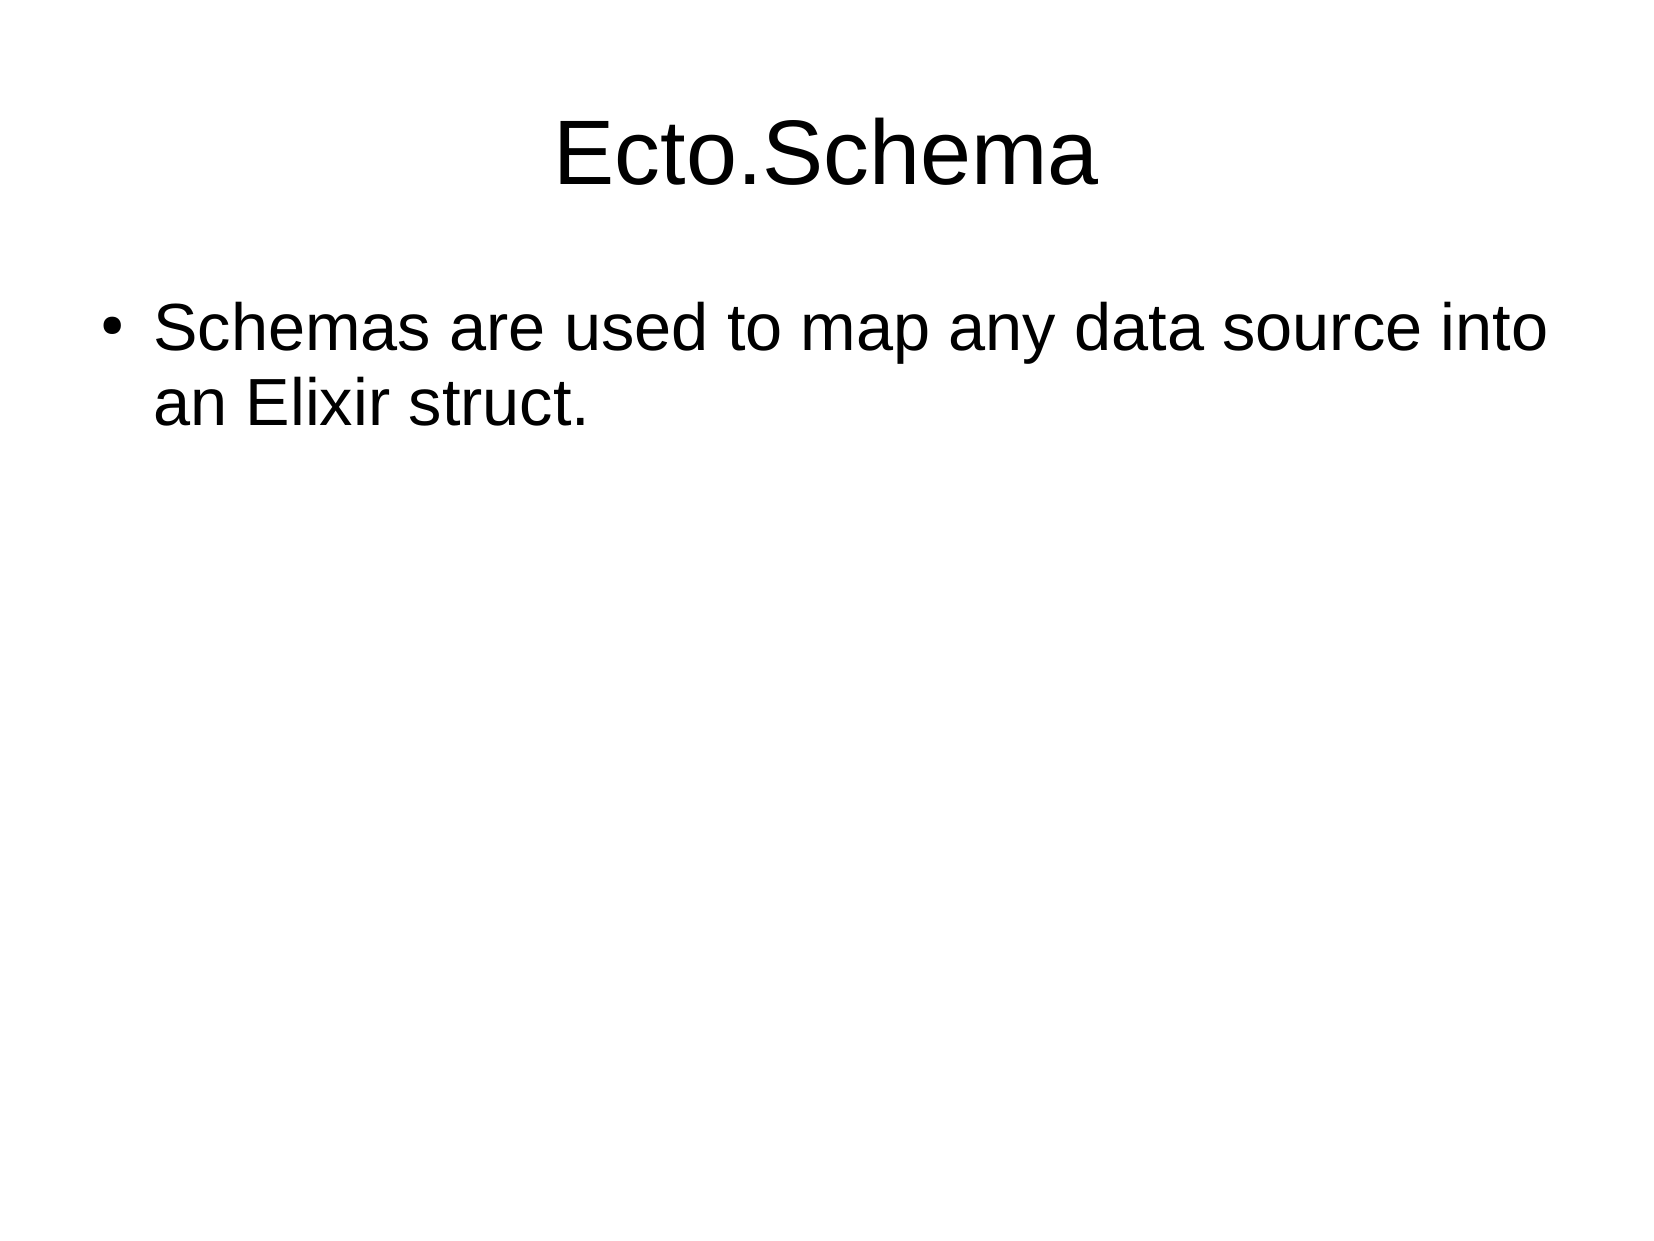

# Ecto.Schema
Schemas are used to map any data source into an Elixir struct.